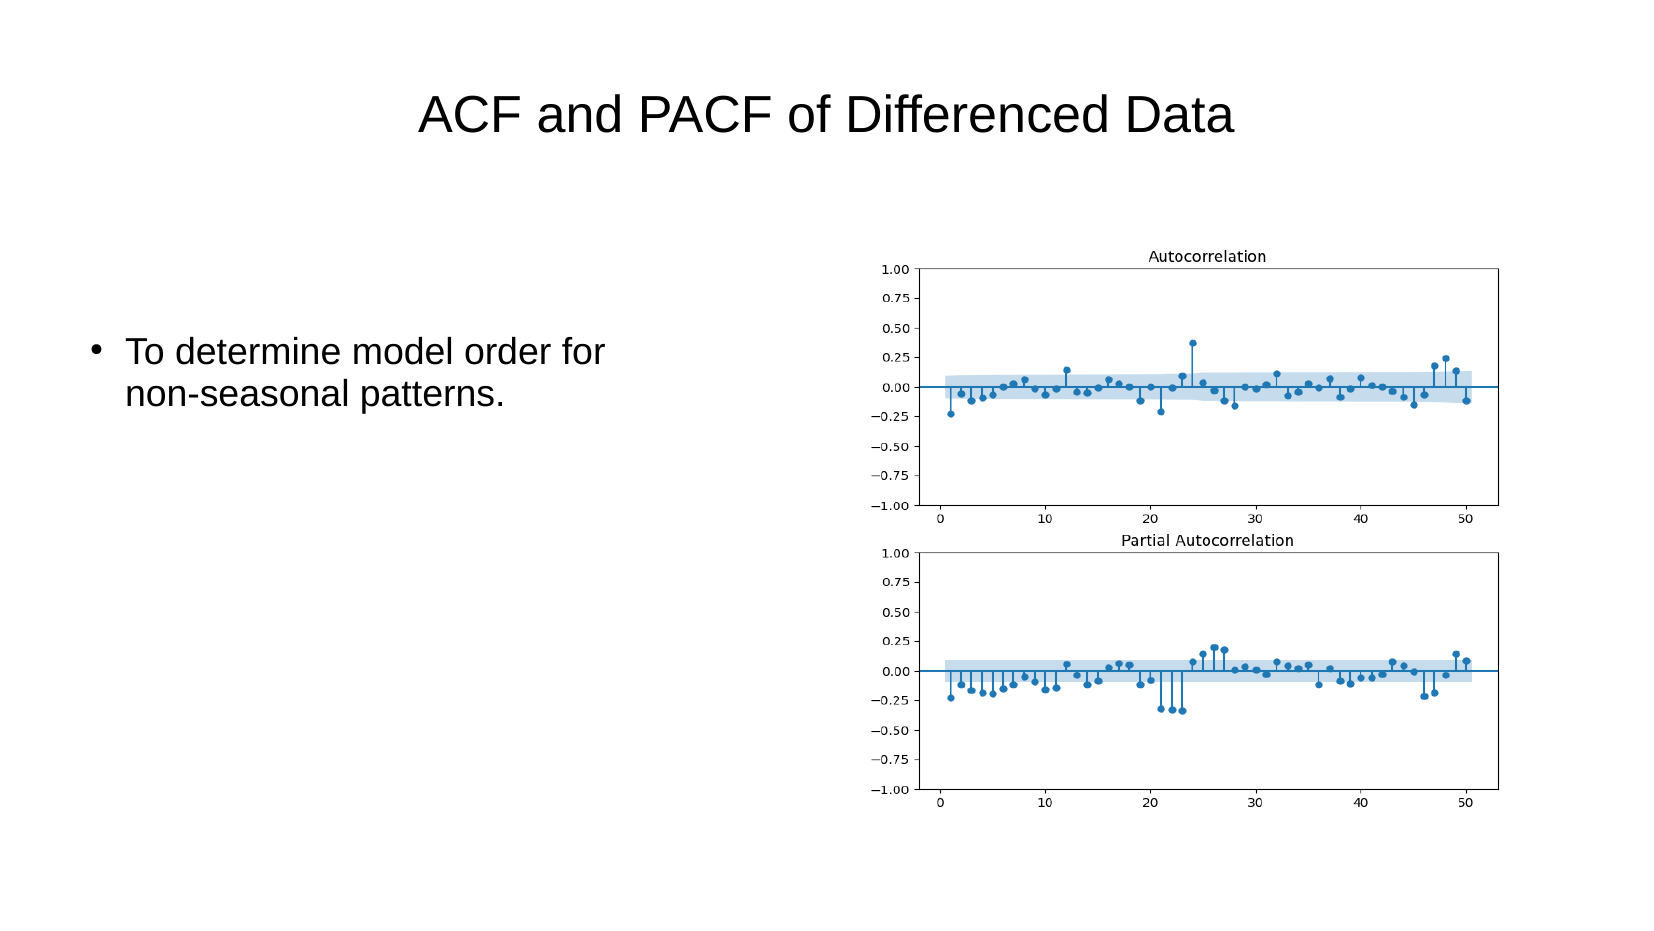

# ACF and PACF of Differenced Data
To determine model order for non-seasonal patterns.